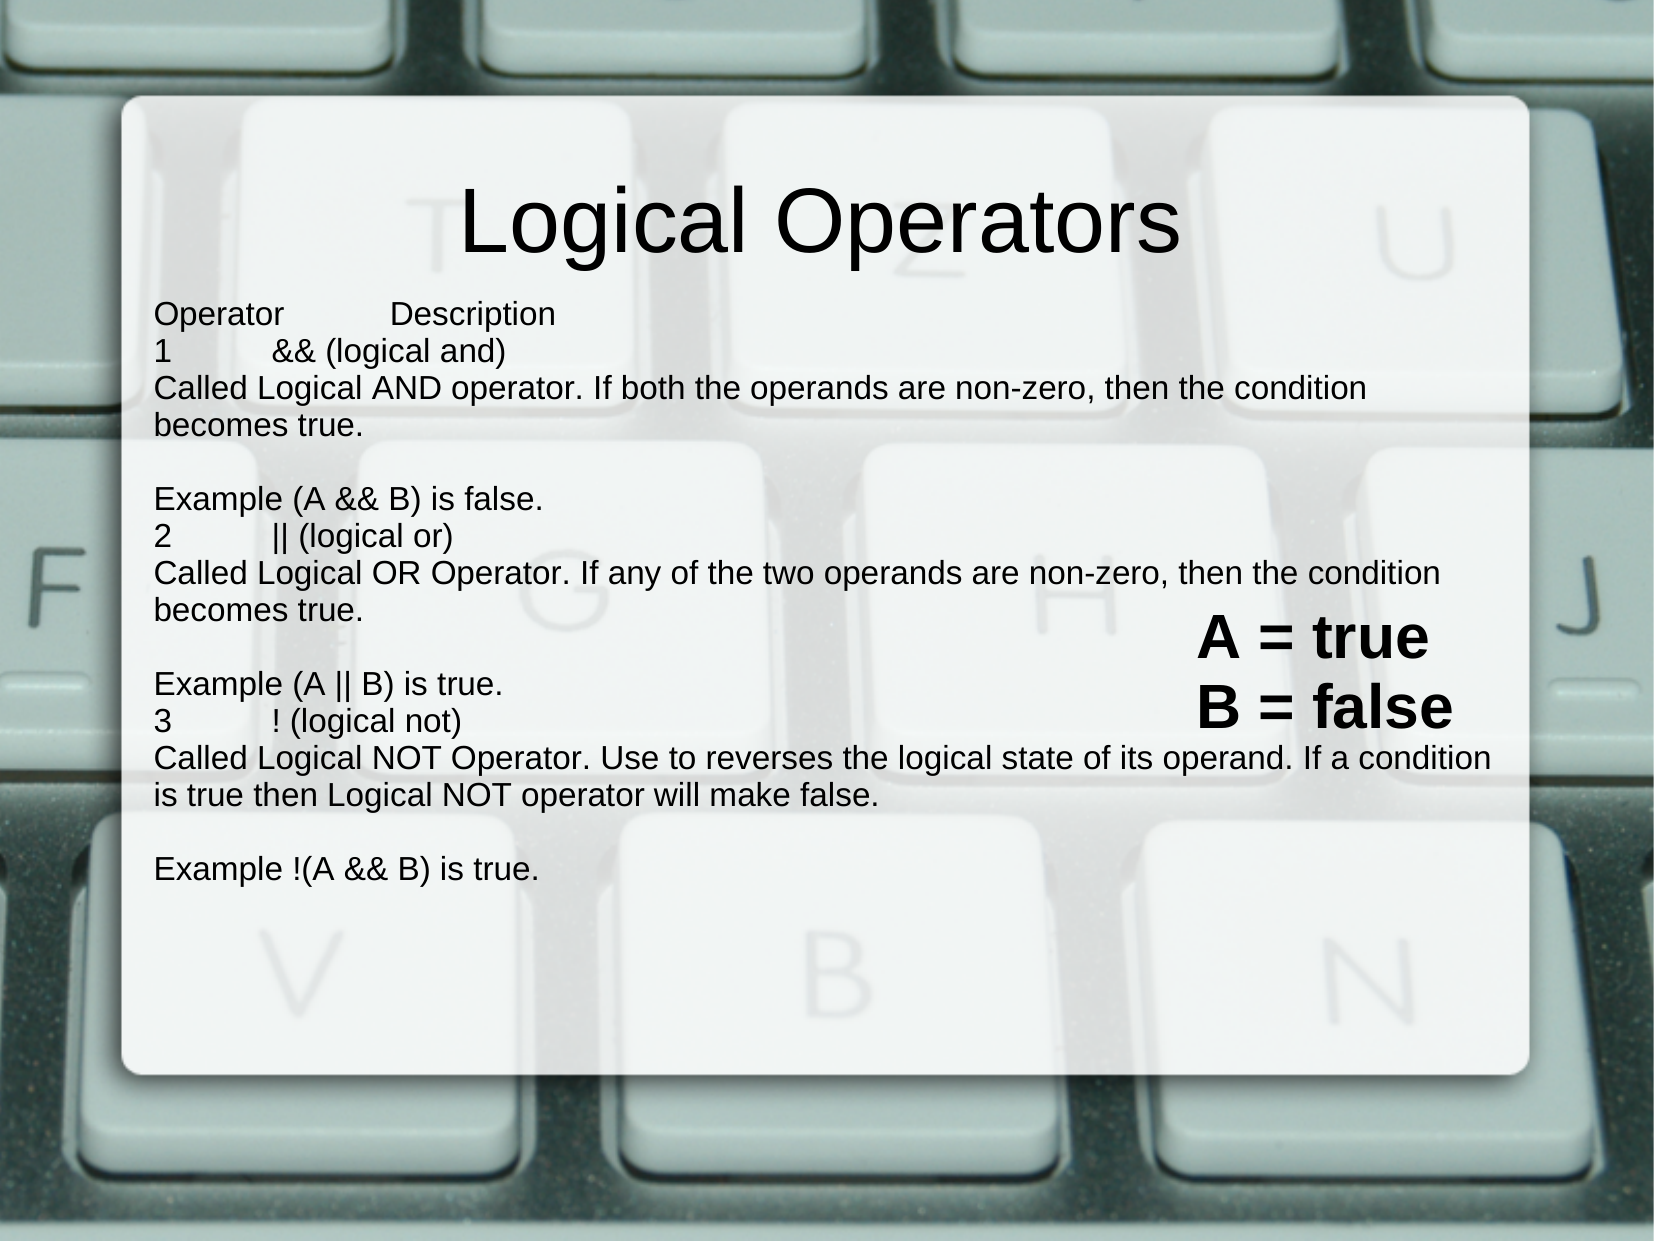

# Logical Operators
Operator	Description
1	&& (logical and)
Called Logical AND operator. If both the operands are non-zero, then the condition
becomes true.
Example (A && B) is false.
2	|| (logical or)
Called Logical OR Operator. If any of the two operands are non-zero, then the condition
becomes true.
Example (A || B) is true.
3	! (logical not)
Called Logical NOT Operator. Use to reverses the logical state of its operand. If a condition
is true then Logical NOT operator will make false.
Example !(A && B) is true.
A = true
B = false